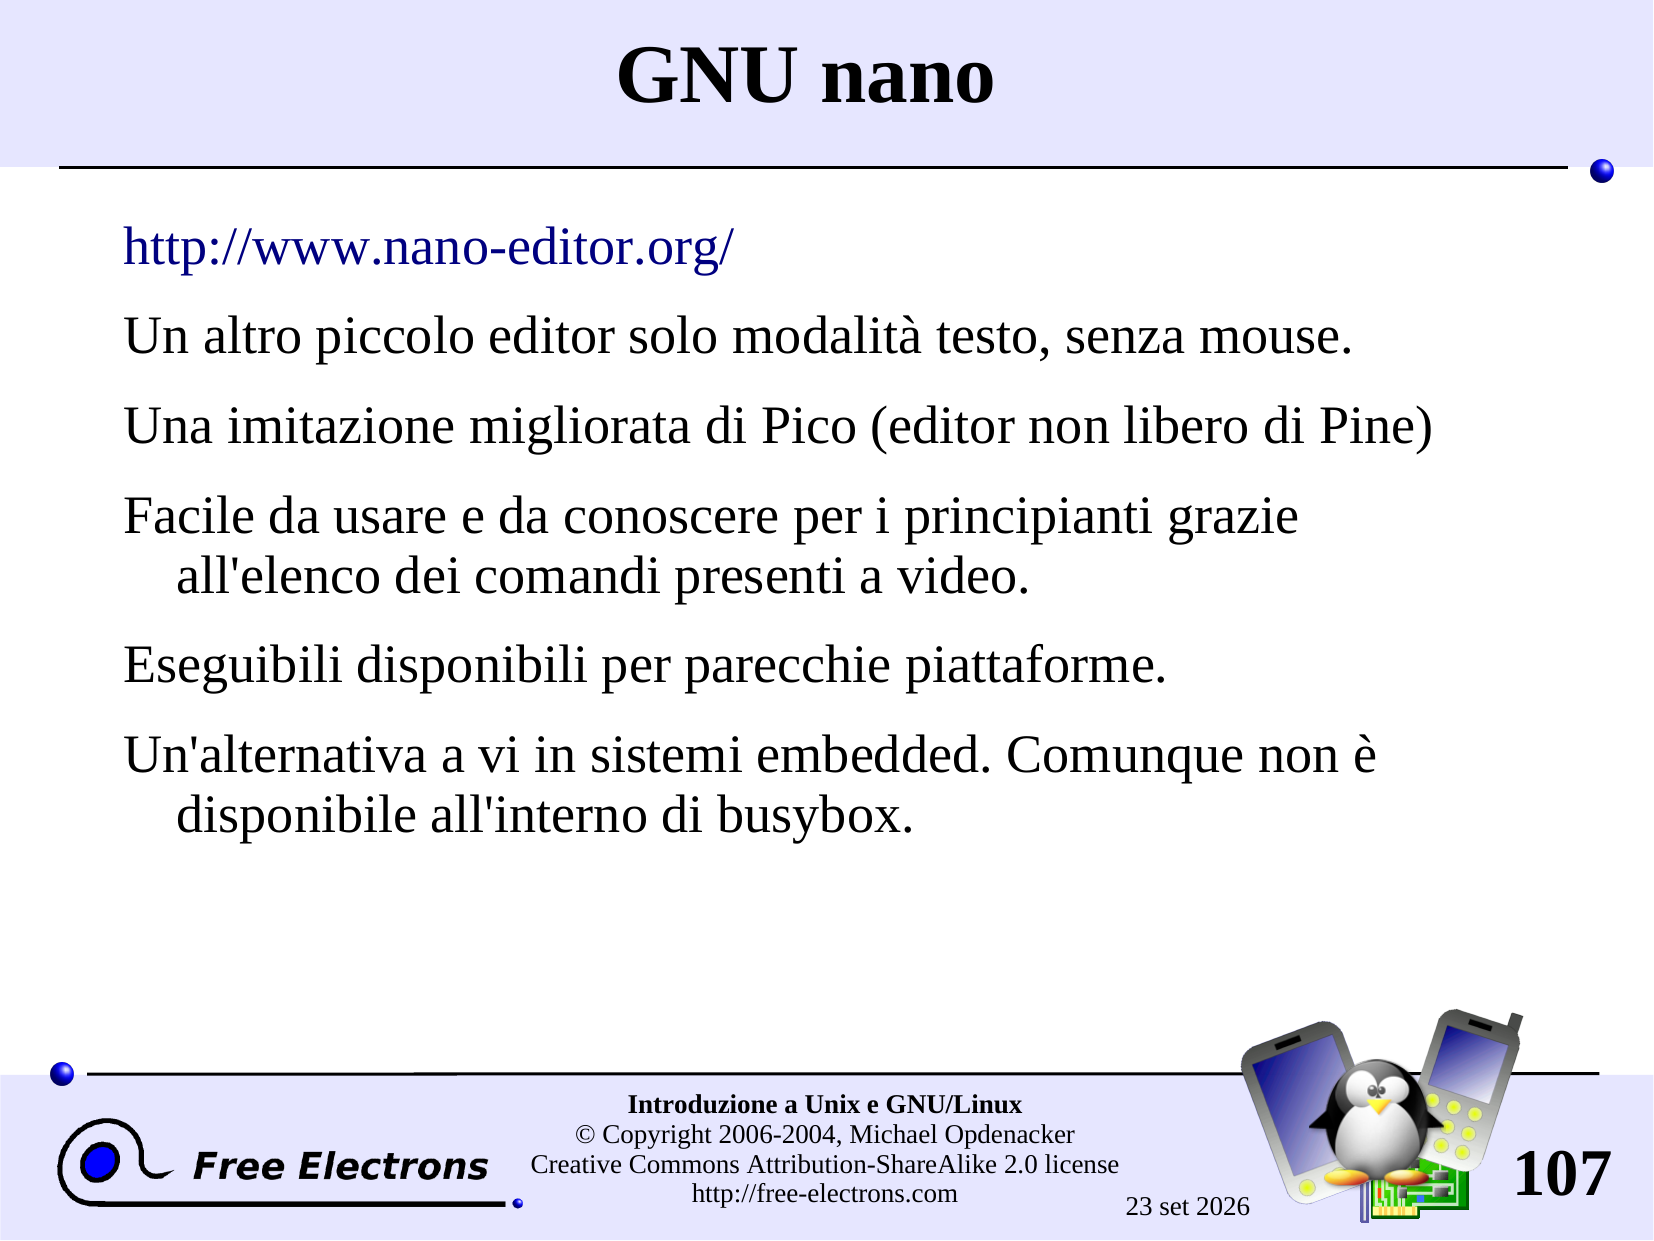

# GNU nano
http://www.nano-editor.org/
Un altro piccolo editor solo modalità testo, senza mouse.
Una imitazione migliorata di Pico (editor non libero di Pine)
Facile da usare e da conoscere per i principianti grazie all'elenco dei comandi presenti a video.
Eseguibili disponibili per parecchie piattaforme.
Un'alternativa a vi in sistemi embedded. Comunque non è disponibile all'interno di busybox.